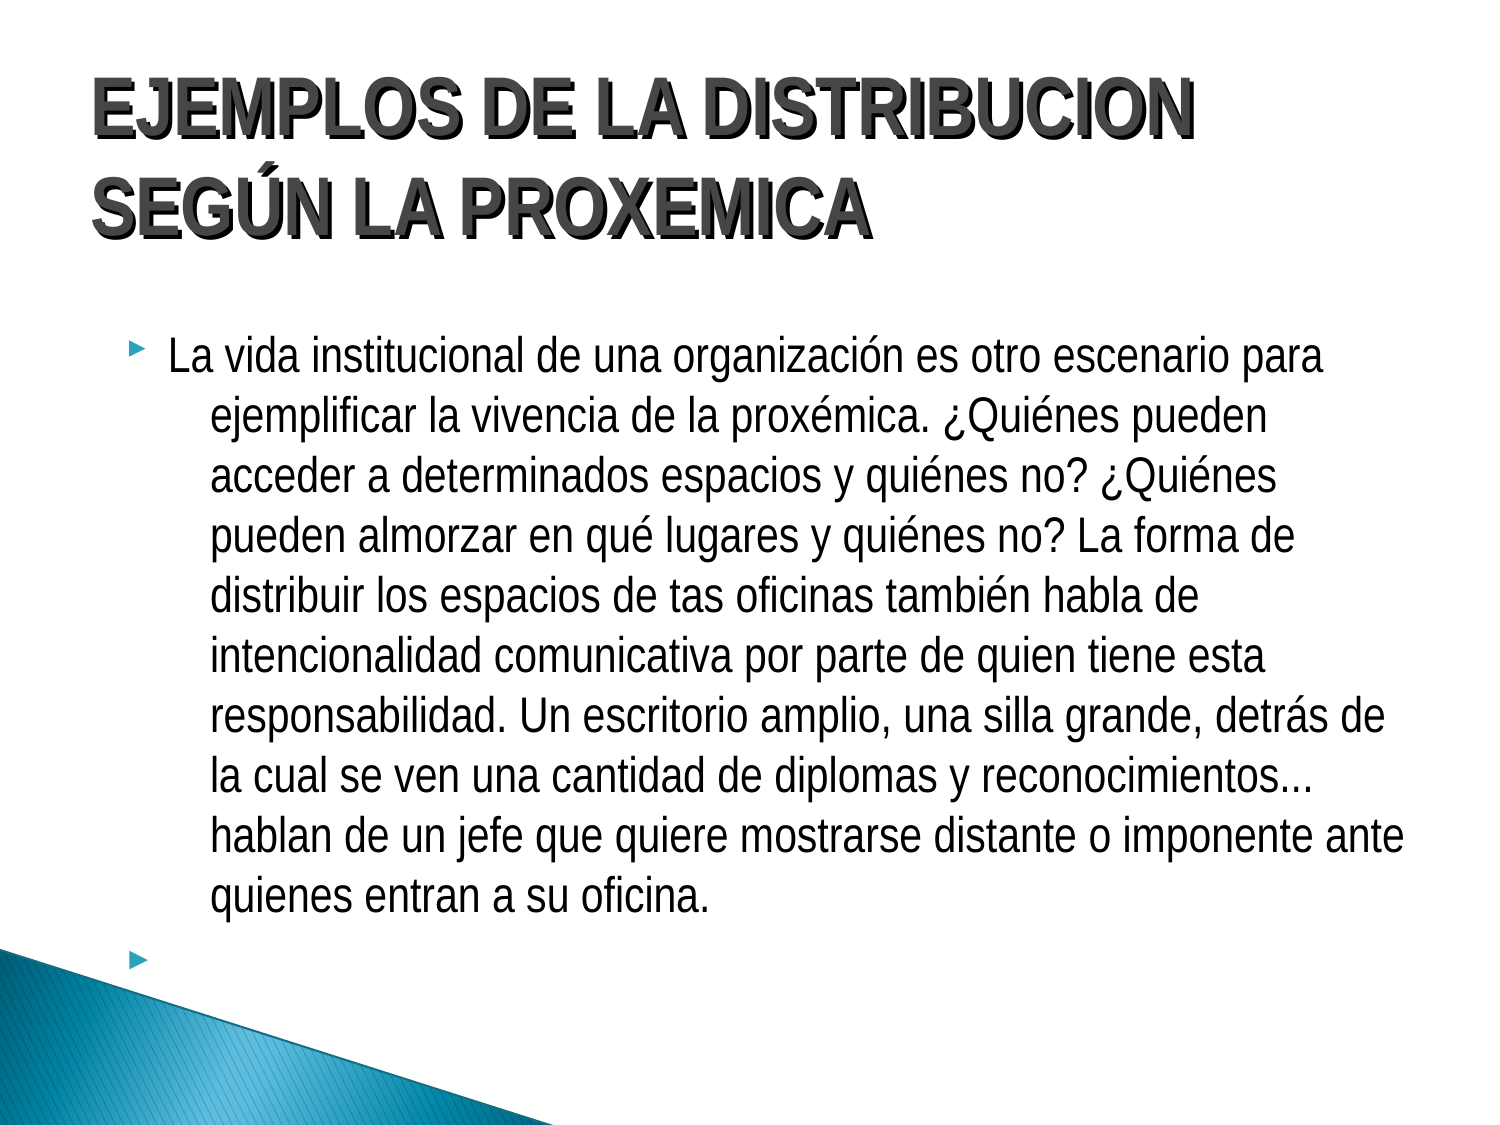

EJEMPLOS DE LA DISTRIBUCION SEGÚN LA PROXEMICA
# La vida institucional de una organización es otro escenario para ejemplificar la vivencia de la proxémica. ¿Quiénes pueden acceder a determinados espacios y quiénes no? ¿Quiénes pueden almorzar en qué lugares y quiénes no? La forma de distribuir los espacios de tas oficinas también habla de intencionalidad comunicativa por parte de quien tiene esta responsabilidad. Un escritorio amplio, una silla grande, detrás de la cual se ven una cantidad de diplomas y reconocimientos... hablan de un jefe que quiere mostrarse distante o imponente ante quienes entran a su oficina.